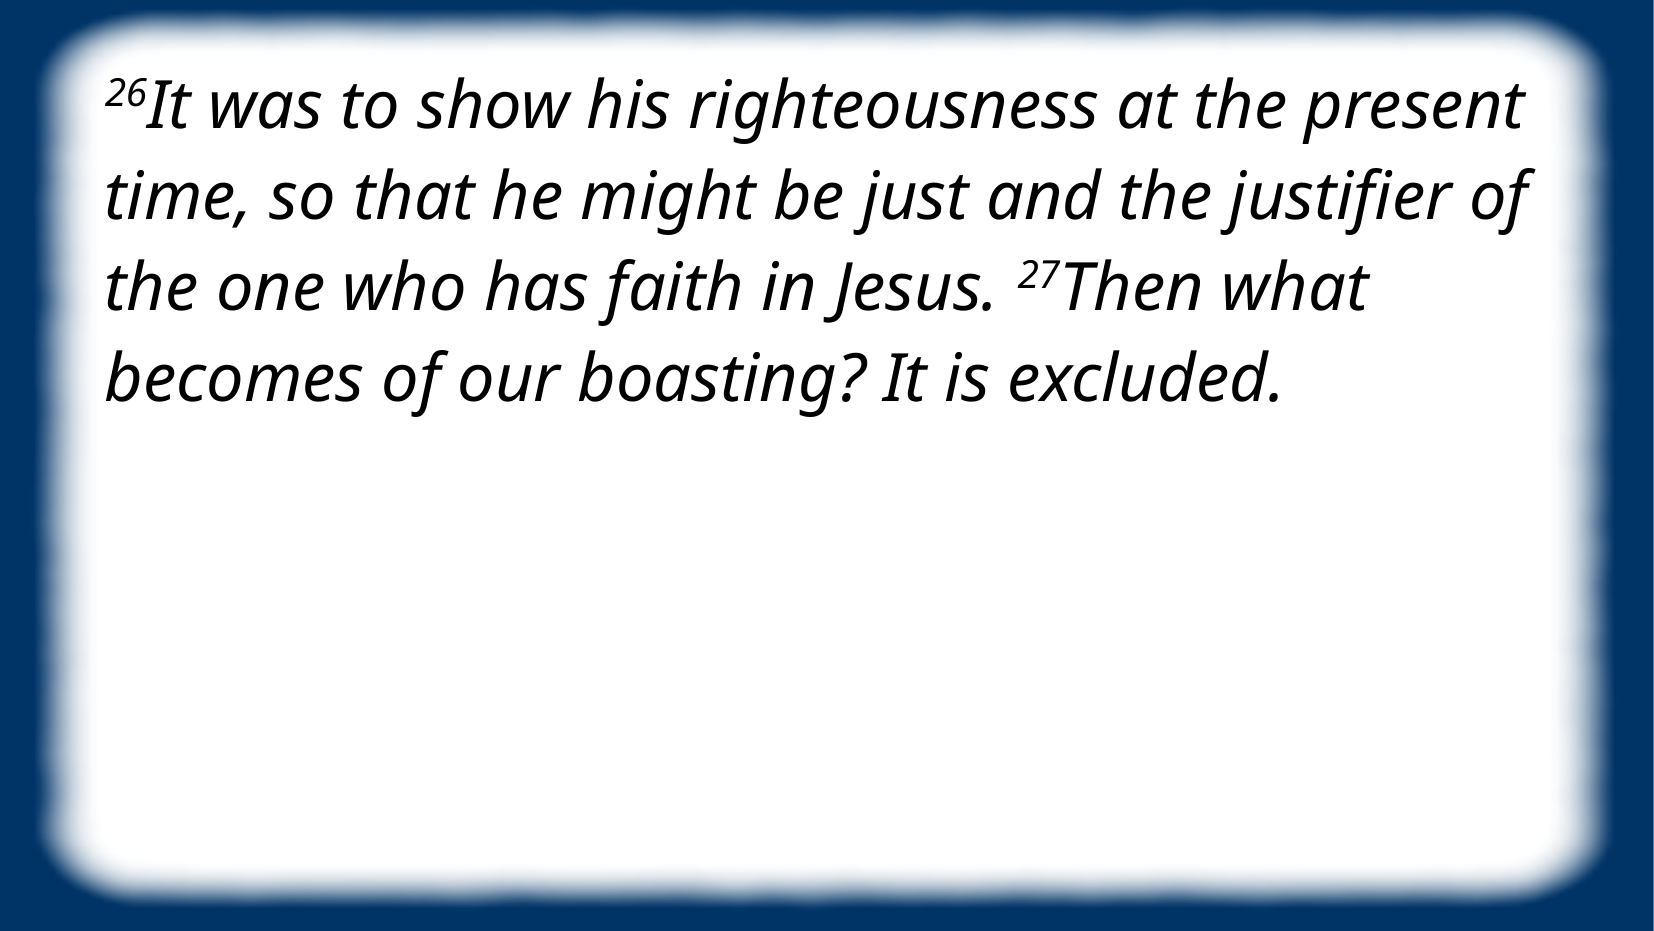

26It was to show his righteousness at the present time, so that he might be just and the justifier of the one who has faith in Jesus. 27Then what becomes of our boasting? It is excluded.